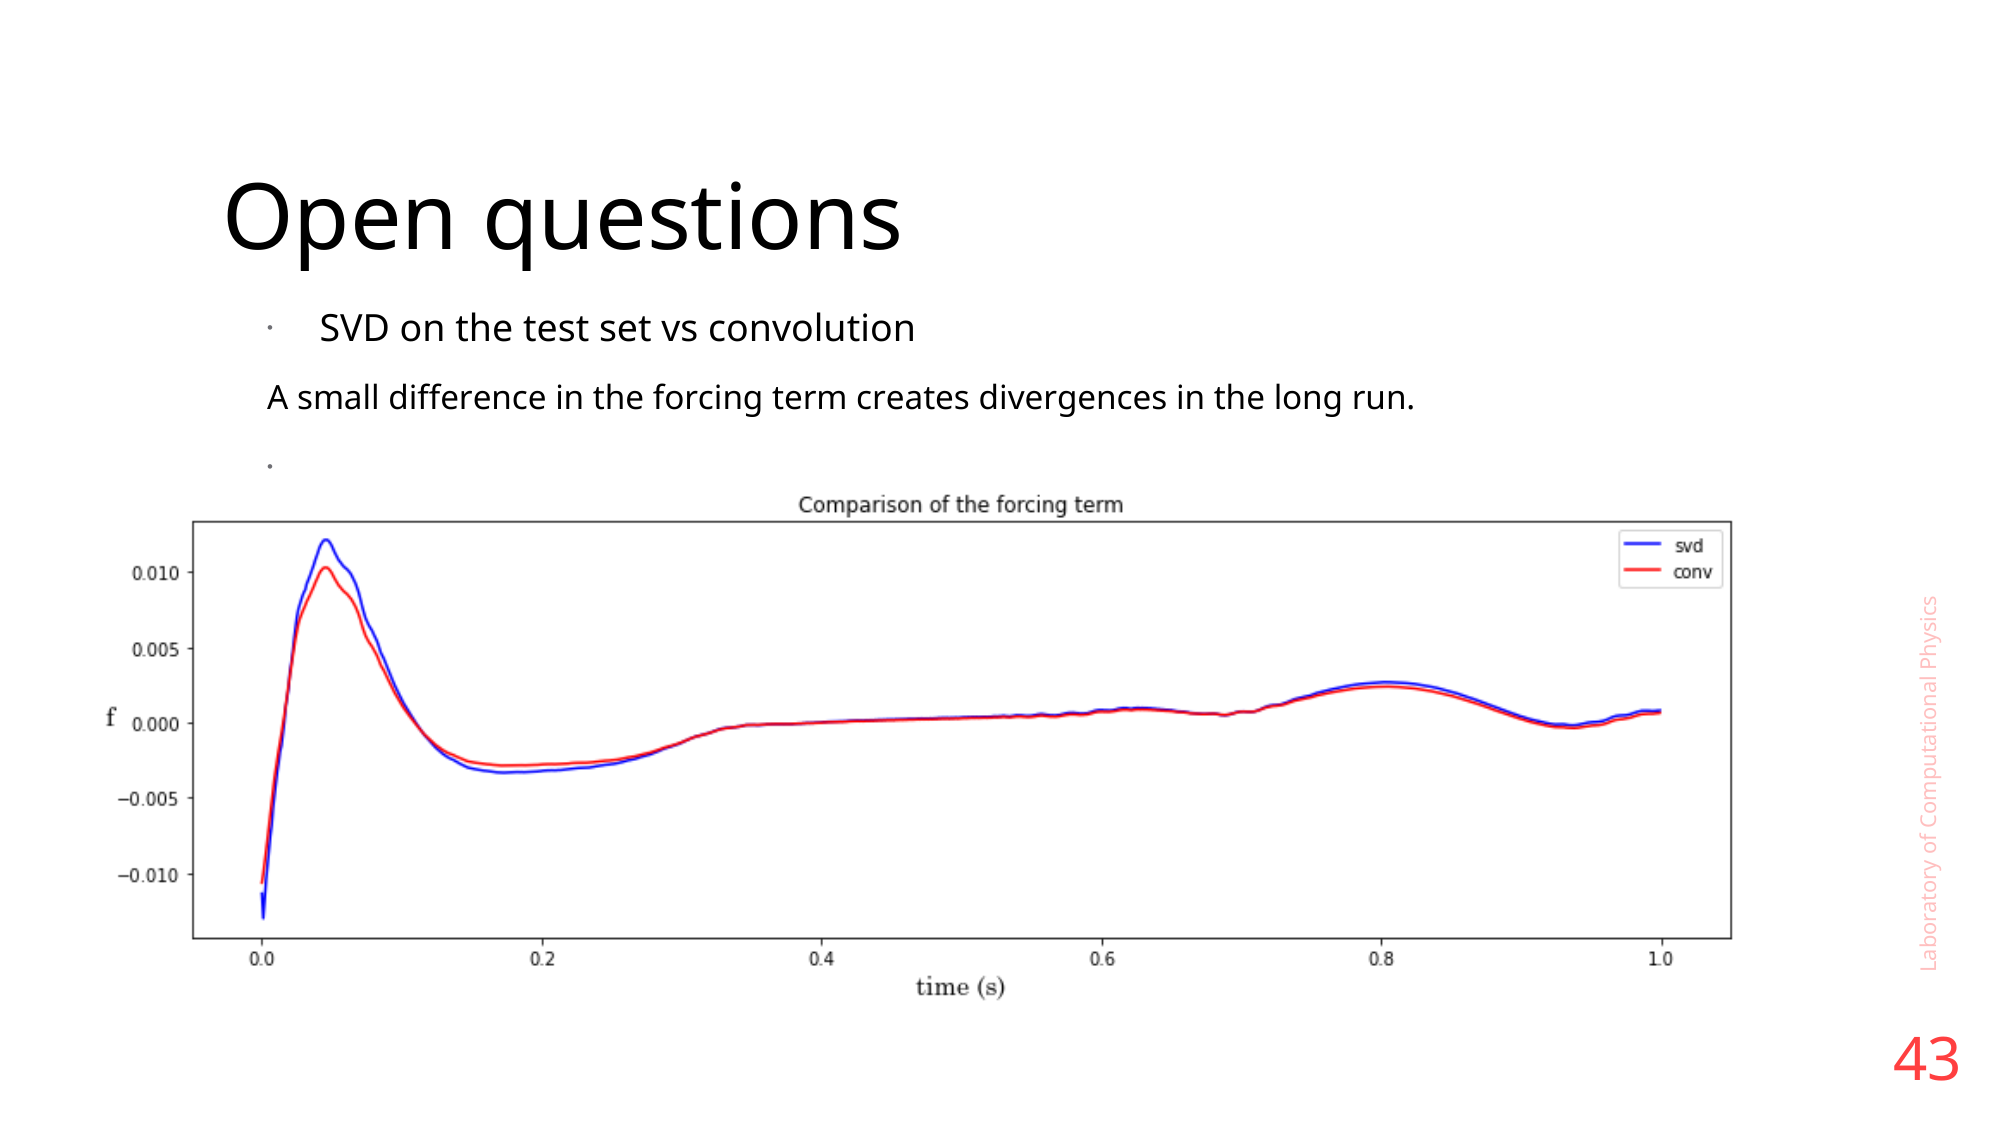

# Open questions
SVD on the test set vs convolution
A small difference in the forcing term creates divergences in the long run.
Laboratory of Computational Physics